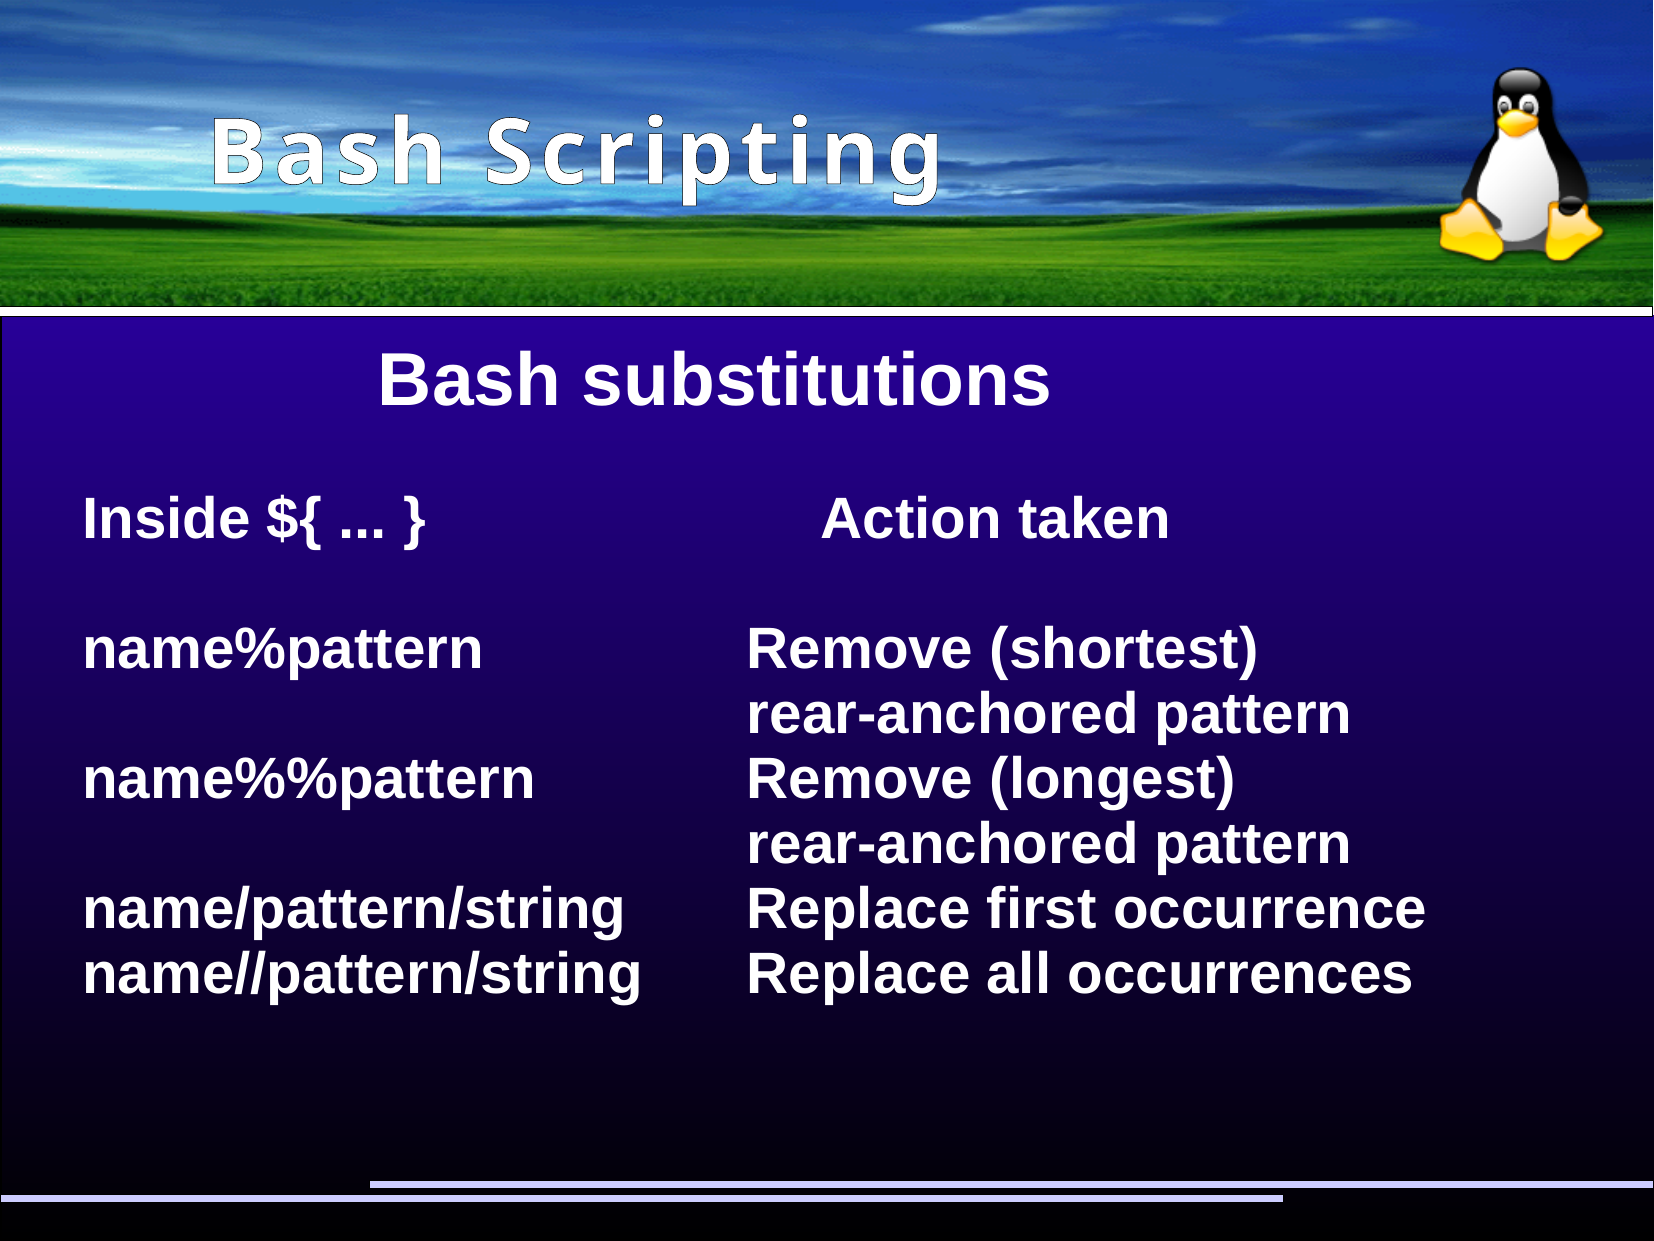

# Bash Scripting
					Bash substitutions
	Inside ${ ... }						Action taken
	name%pattern				Remove (shortest)
										rear-anchored pattern
	name%%pattern			Remove (longest)
										rear-anchored pattern
	name/pattern/string 		Replace first occurrence
	name//pattern/string		Replace all occurrences